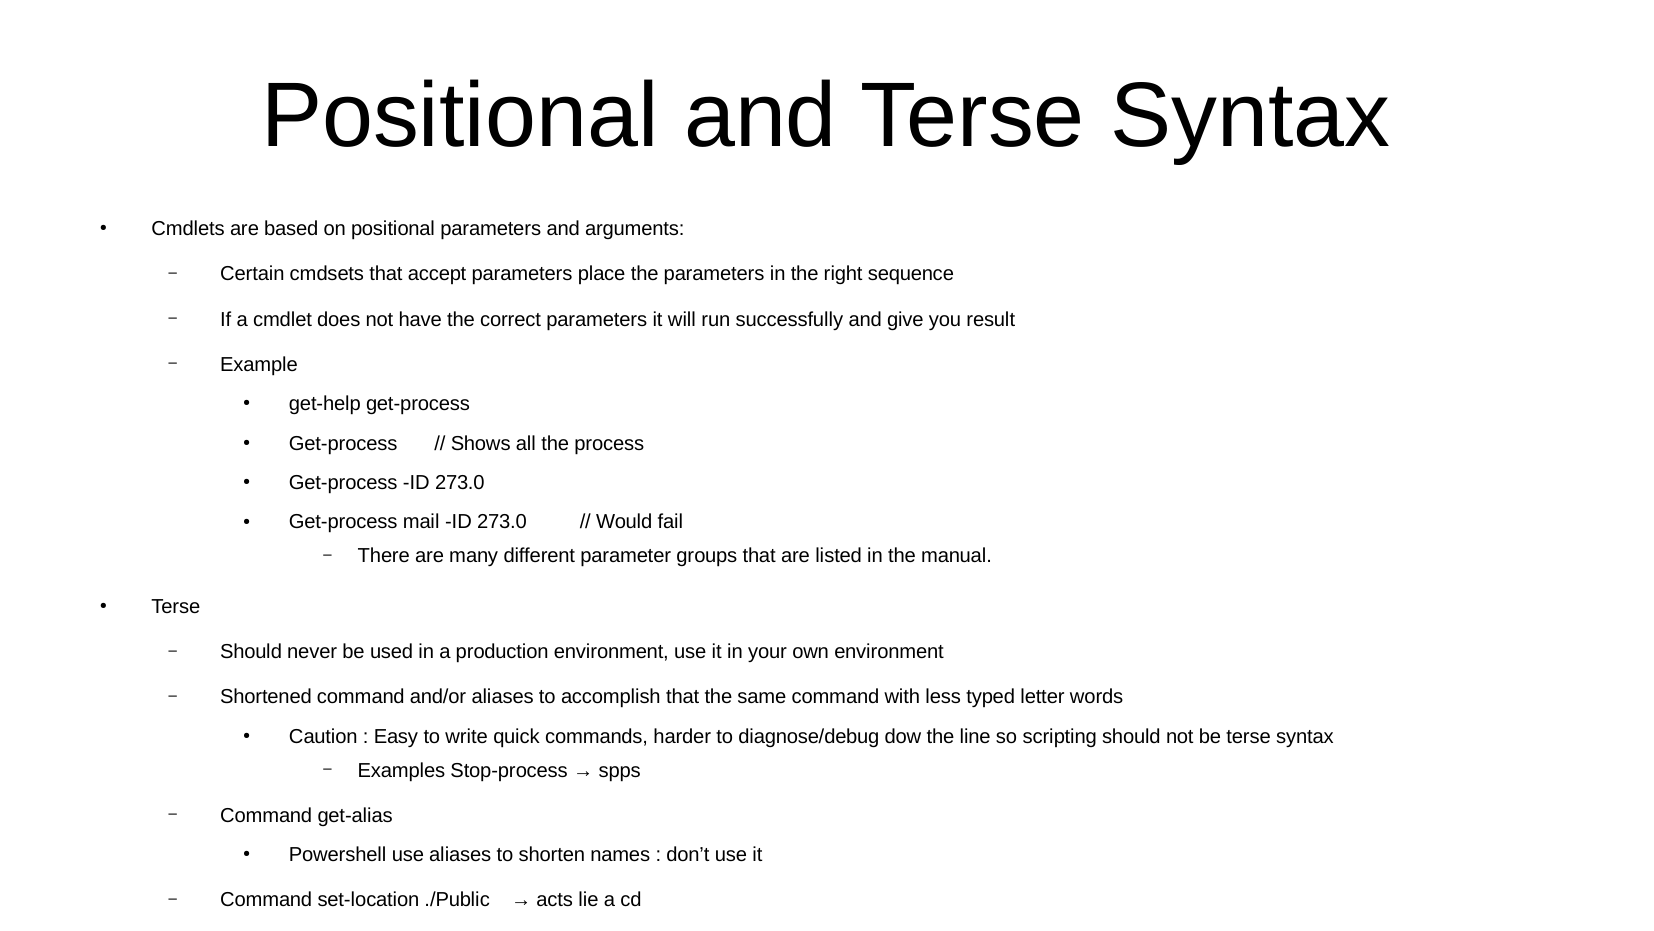

# Positional and Terse Syntax
Cmdlets are based on positional parameters and arguments:
Certain cmdsets that accept parameters place the parameters in the right sequence
If a cmdlet does not have the correct parameters it will run successfully and give you result
Example
get-help get-process
Get-process		// Shows all the process
Get-process -ID 273.0
Get-process mail -ID 273.0	// Would fail
There are many different parameter groups that are listed in the manual.
Terse
Should never be used in a production environment, use it in your own environment
Shortened command and/or aliases to accomplish that the same command with less typed letter words
Caution : Easy to write quick commands, harder to diagnose/debug dow the line so scripting should not be terse syntax
Examples Stop-process → spps
Command get-alias
Powershell use aliases to shorten names : don’t use it
Command set-location ./Public		→ acts lie a cd